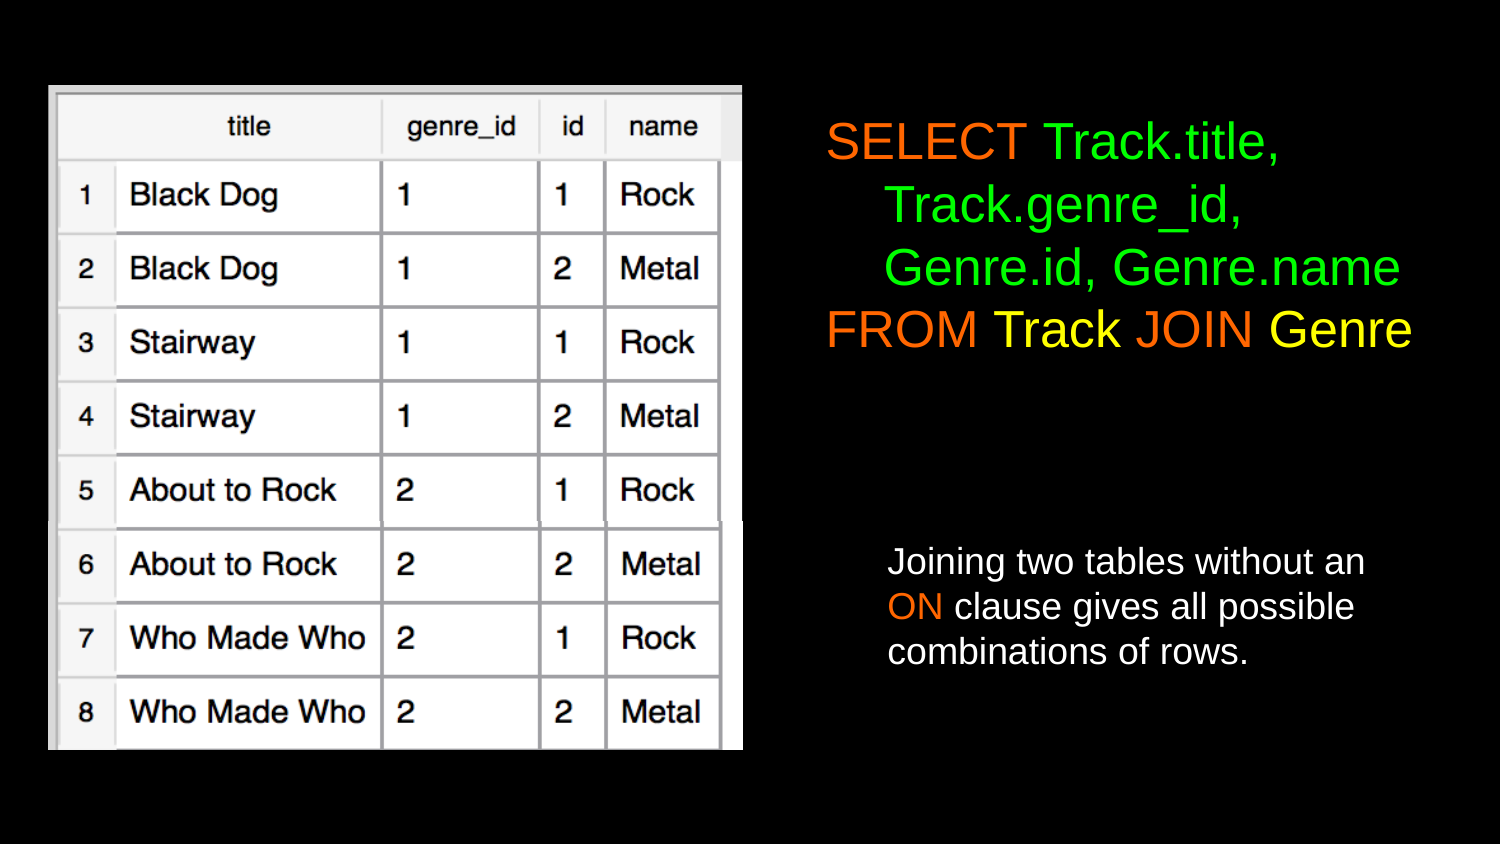

SELECT Track.title,
 Track.genre_id,
 Genre.id, Genre.name
FROM Track JOIN Genre
Joining two tables without an ON clause gives all possible combinations of rows.